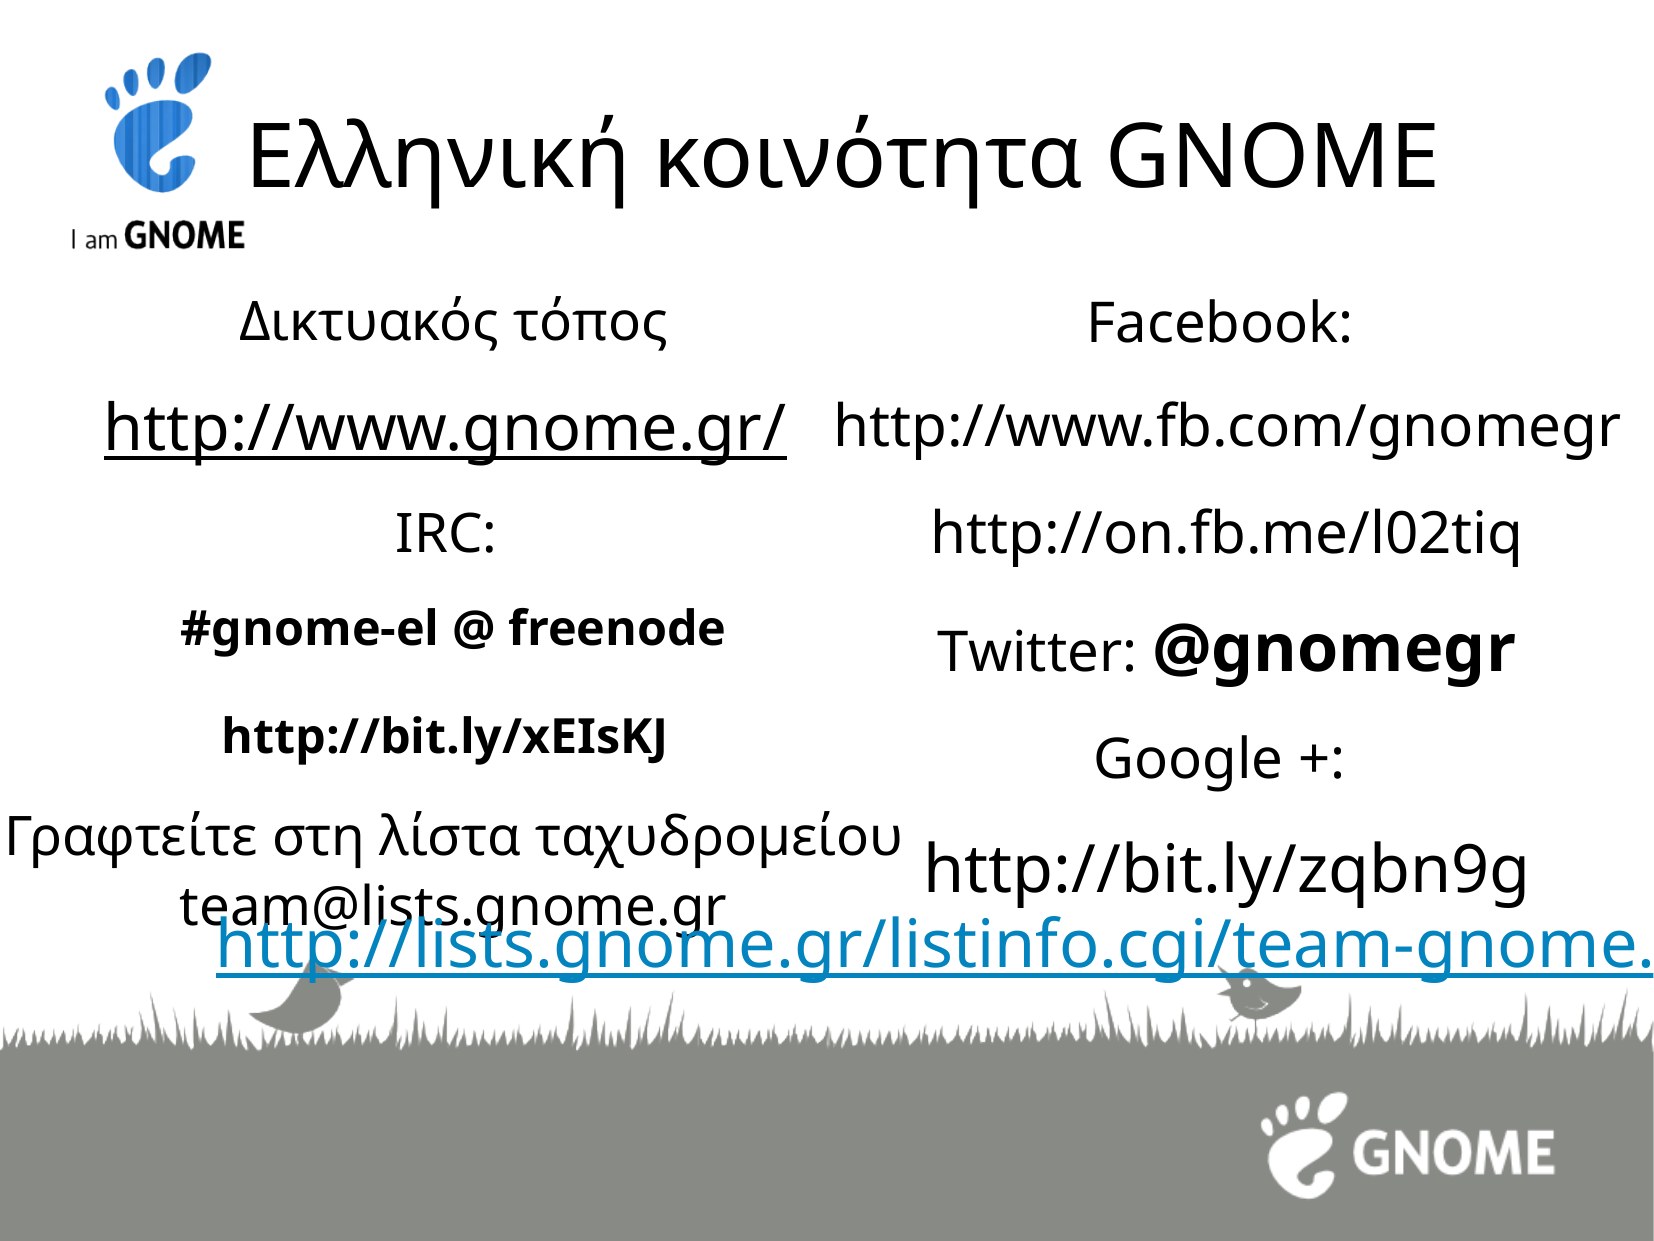

# Ελληνική κοινότητα GNOME
Δικτυακός τόπος
http://www.gnome.gr/
IRC:
#gnome-el @ freenode
http://bit.ly/xEIsKJ
Γραφτείτε στη λίστα ταχυδρομείου team@lists.gnome.gr
Facebook:
http://www.fb.com/gnomegr
http://on.fb.me/l02tiq
Twitter: @gnomegr
Google +:
http://bit.ly/zqbn9g
http://lists.gnome.gr/listinfo.cgi/team-gnome.gr